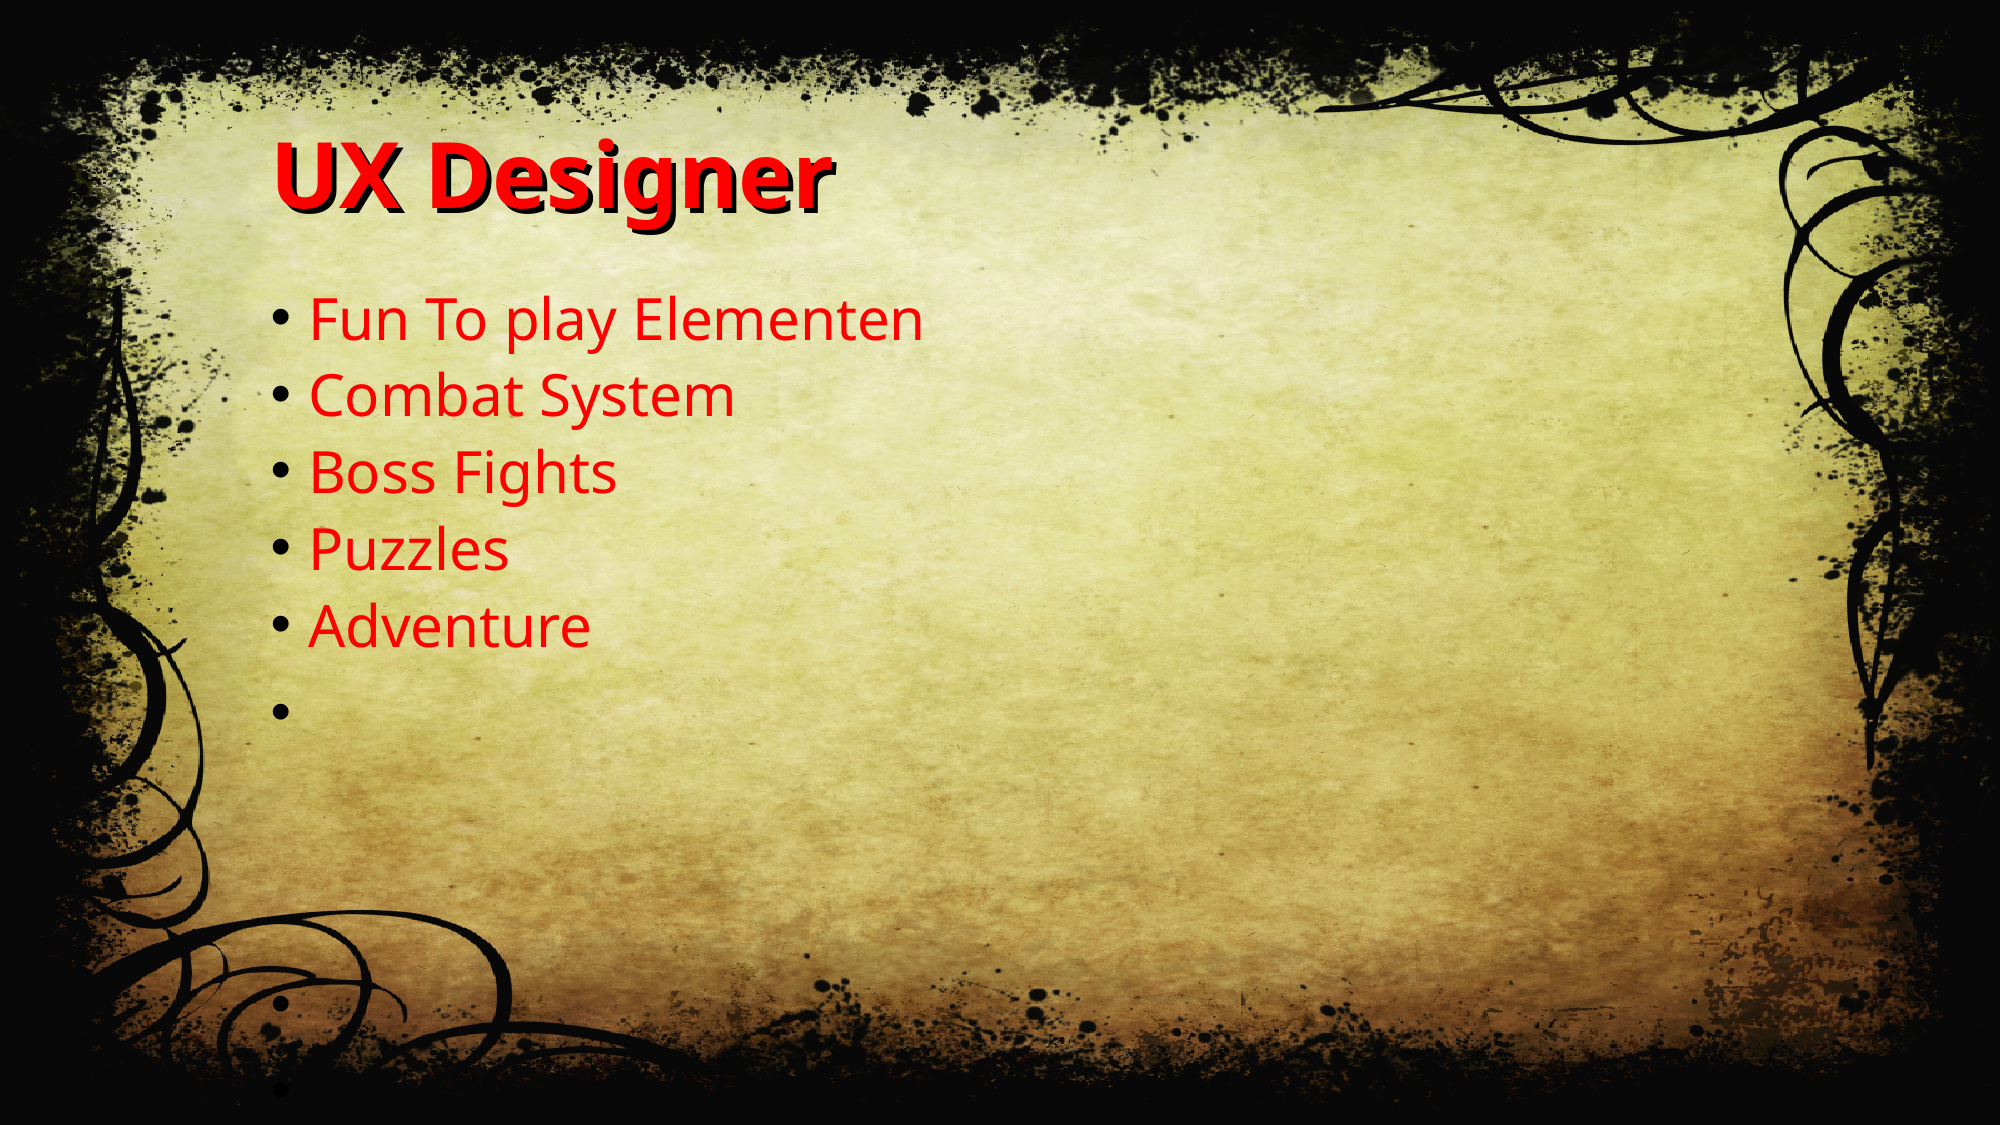

# UX Designer
Fun To play Elementen
Combat System
Boss Fights
Puzzles
Adventure